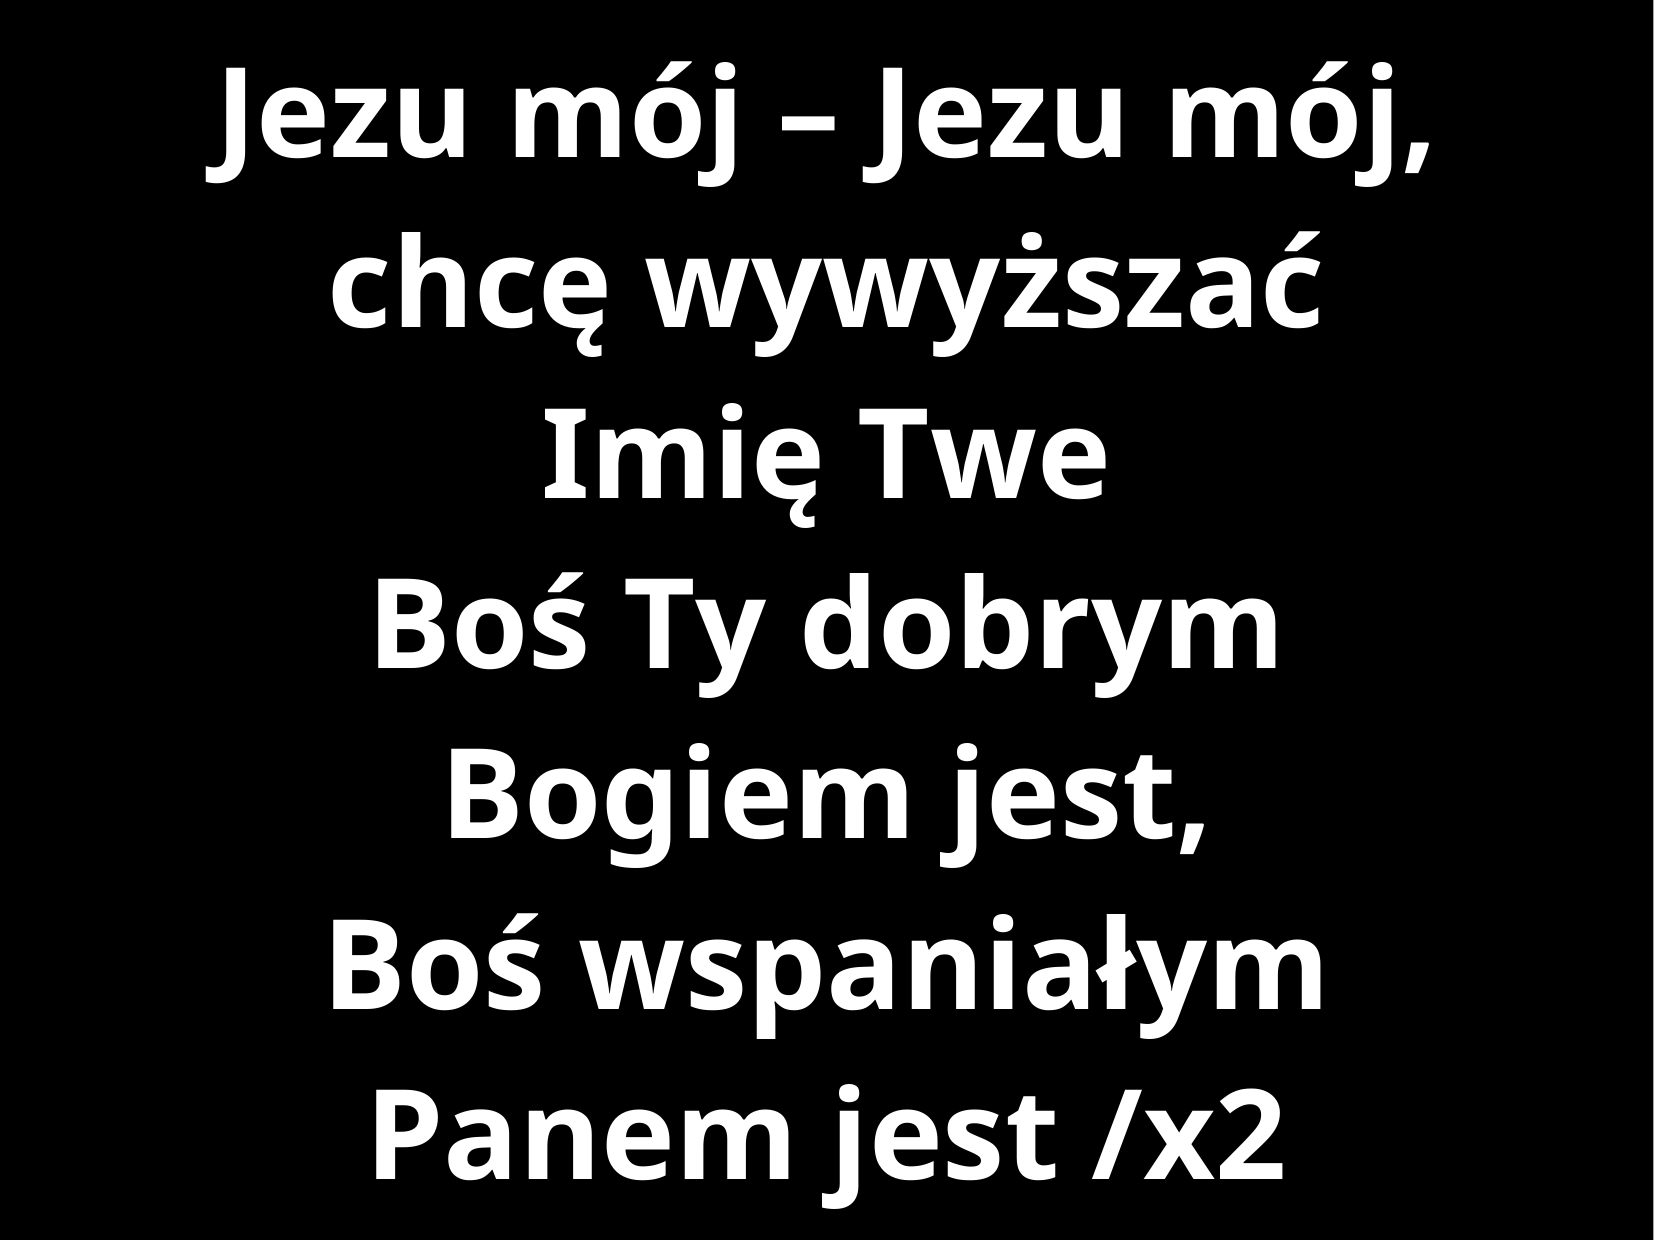

# Jezu mój – Jezu mój, chcę wywyższać Imię Twe Boś Ty dobrym Bogiem jest, Boś wspaniałym Panem jest /x2